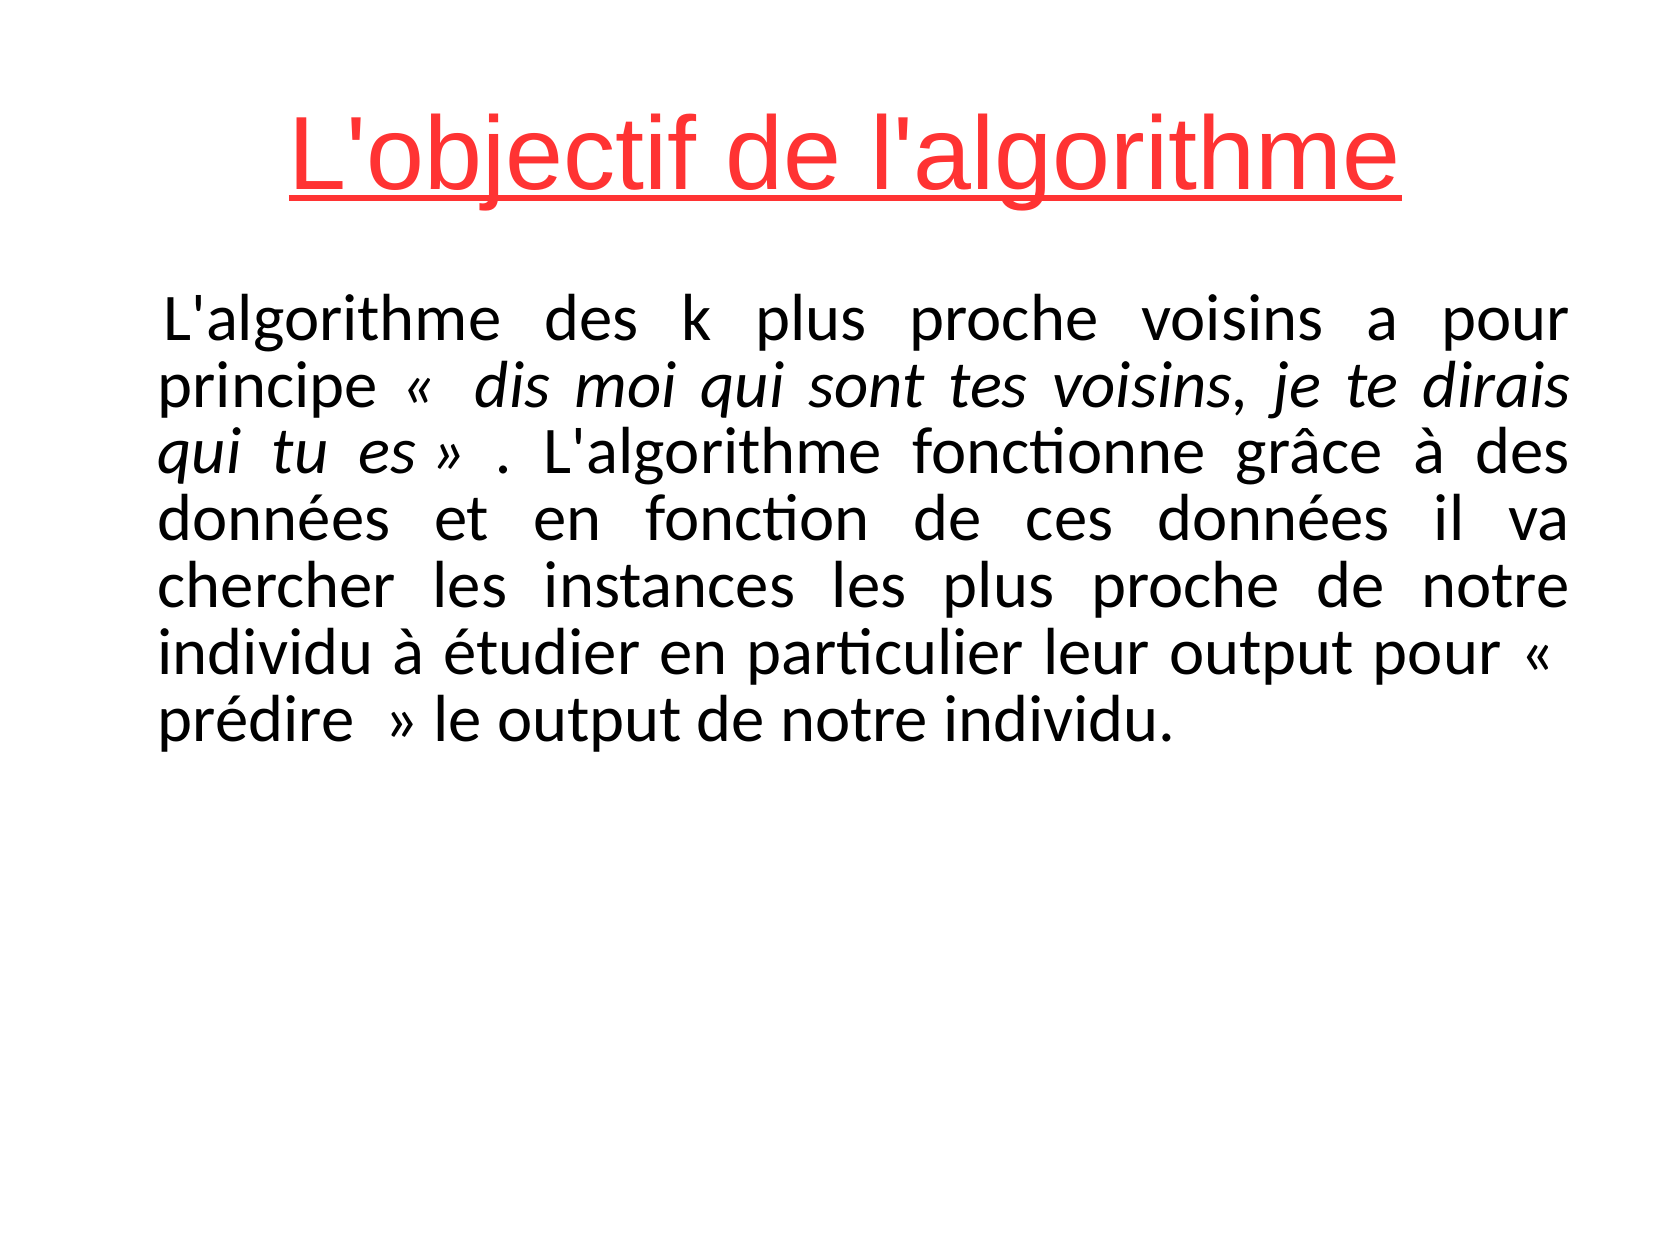

# L'objectif de l'algorithme
 L'algorithme des k plus proche voisins a pour principe «  dis moi qui sont tes voisins, je te dirais qui tu es » . L'algorithme fonctionne grâce à des données et en fonction de ces données il va chercher les instances les plus proche de notre individu à étudier en particulier leur output pour «  prédire  » le output de notre individu.